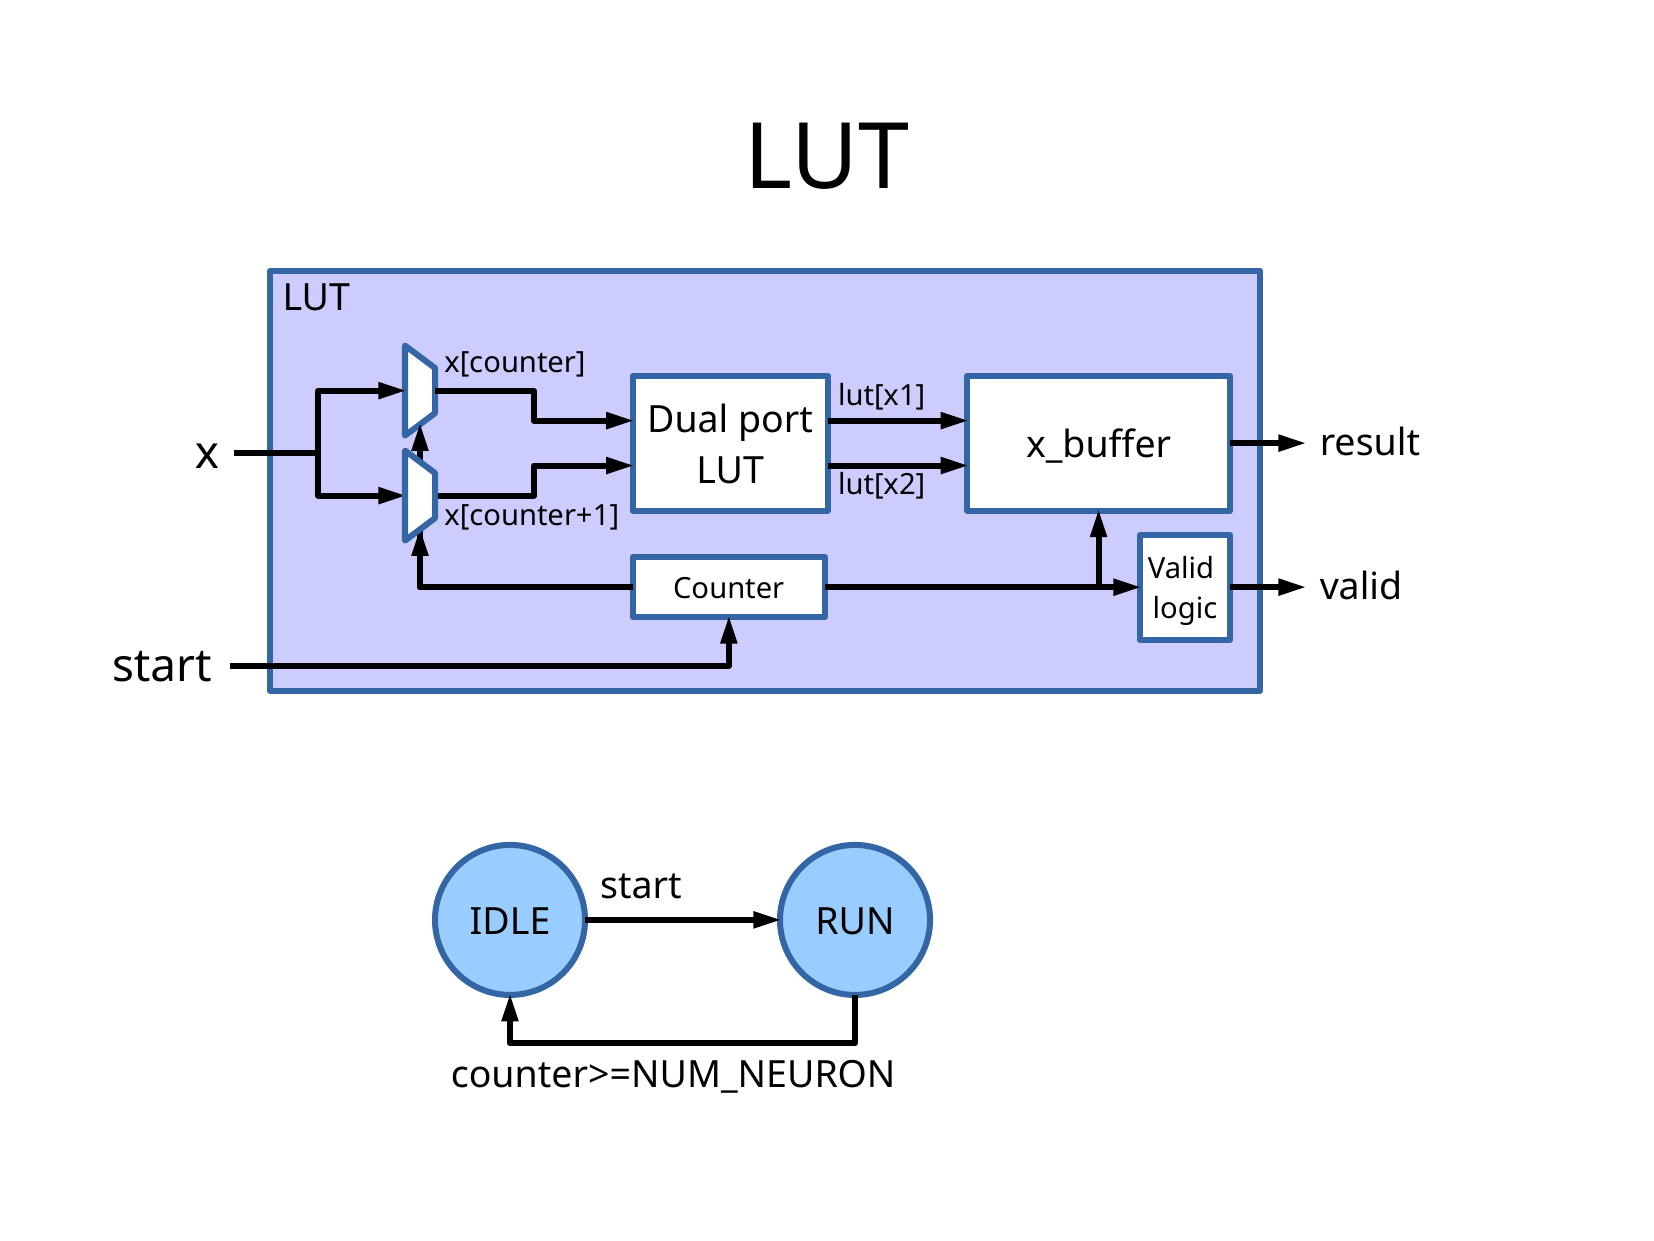

# LUT
LUT
x[counter]
lut[x1]
Dual port
LUT
x_buffer
result
x
lut[x2]
x[counter+1]
Valid
logic
valid
Counter
start
IDLE
RUN
start
counter>=NUM_NEURON